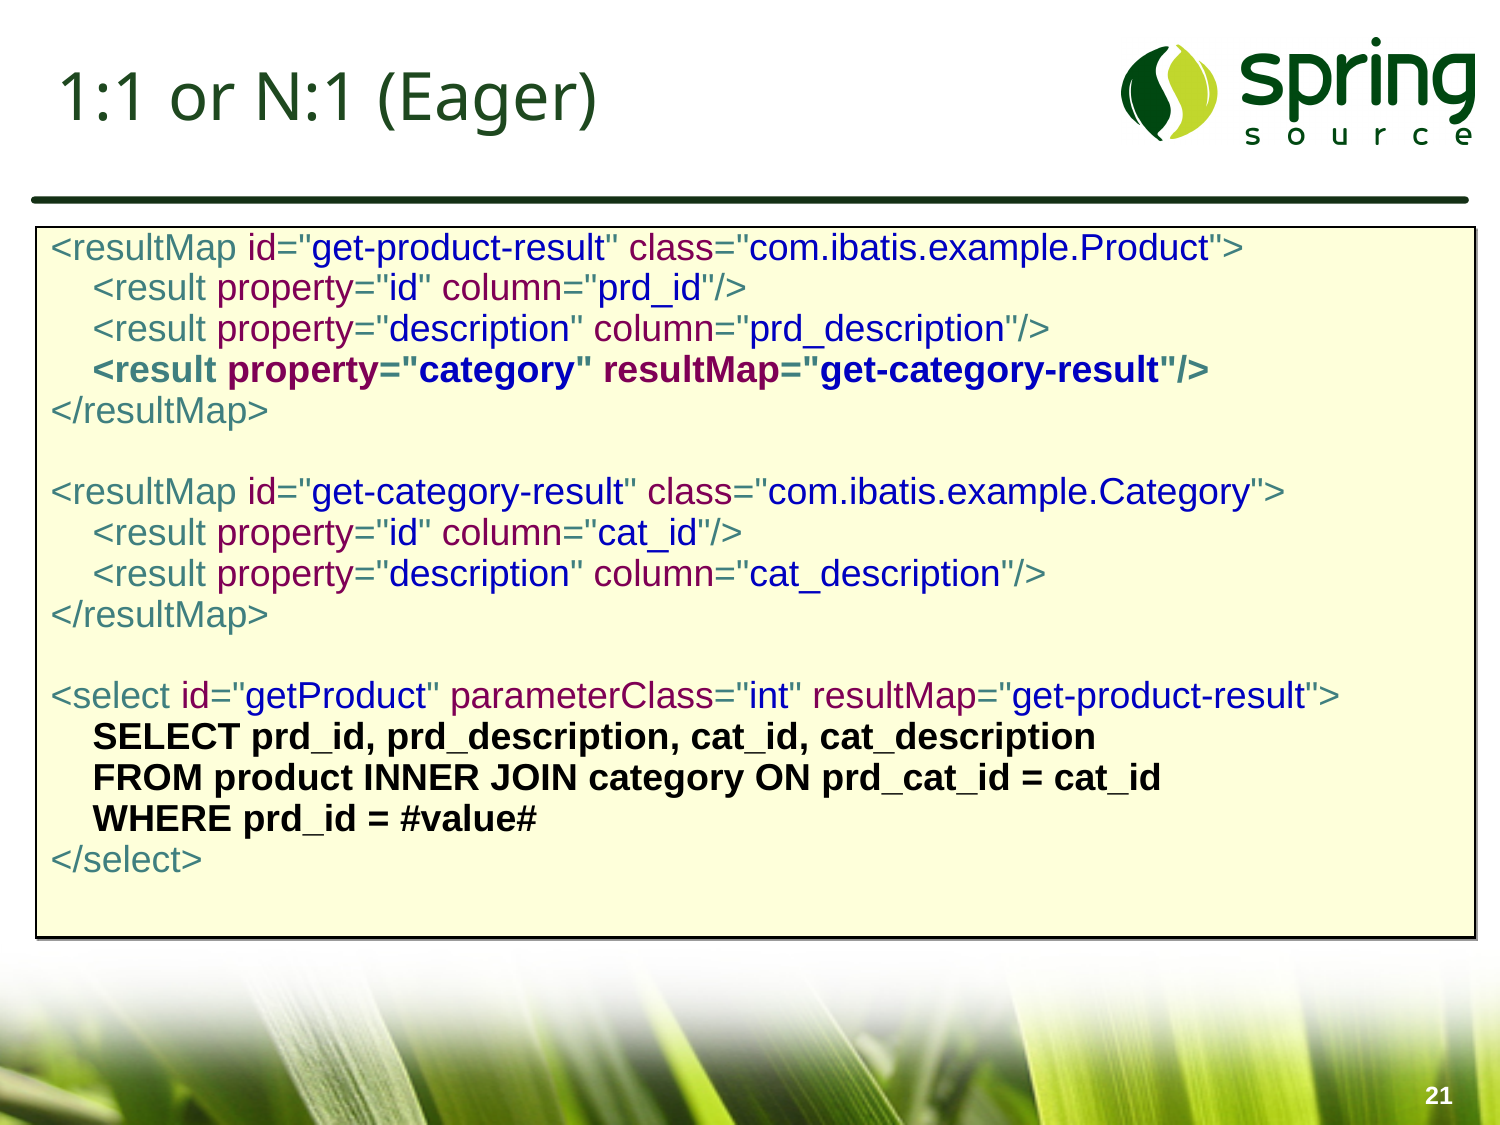

# 1:1 or N:1 (Eager)‏
<resultMap id="get-product-result" class="com.ibatis.example.Product">
 <result property="id" column="prd_id"/>
 <result property="description" column="prd_description"/>
 <result property="category" resultMap="get-category-result"/>
</resultMap>
<resultMap id="get-category-result" class="com.ibatis.example.Category">
 <result property="id" column="cat_id"/>
 <result property="description" column="cat_description"/>
</resultMap>
<select id="getProduct" parameterClass="int" resultMap="get-product-result">
 SELECT prd_id, prd_description, cat_id, cat_description
 FROM product INNER JOIN category ON prd_cat_id = cat_id
 WHERE prd_id = #value#
</select>